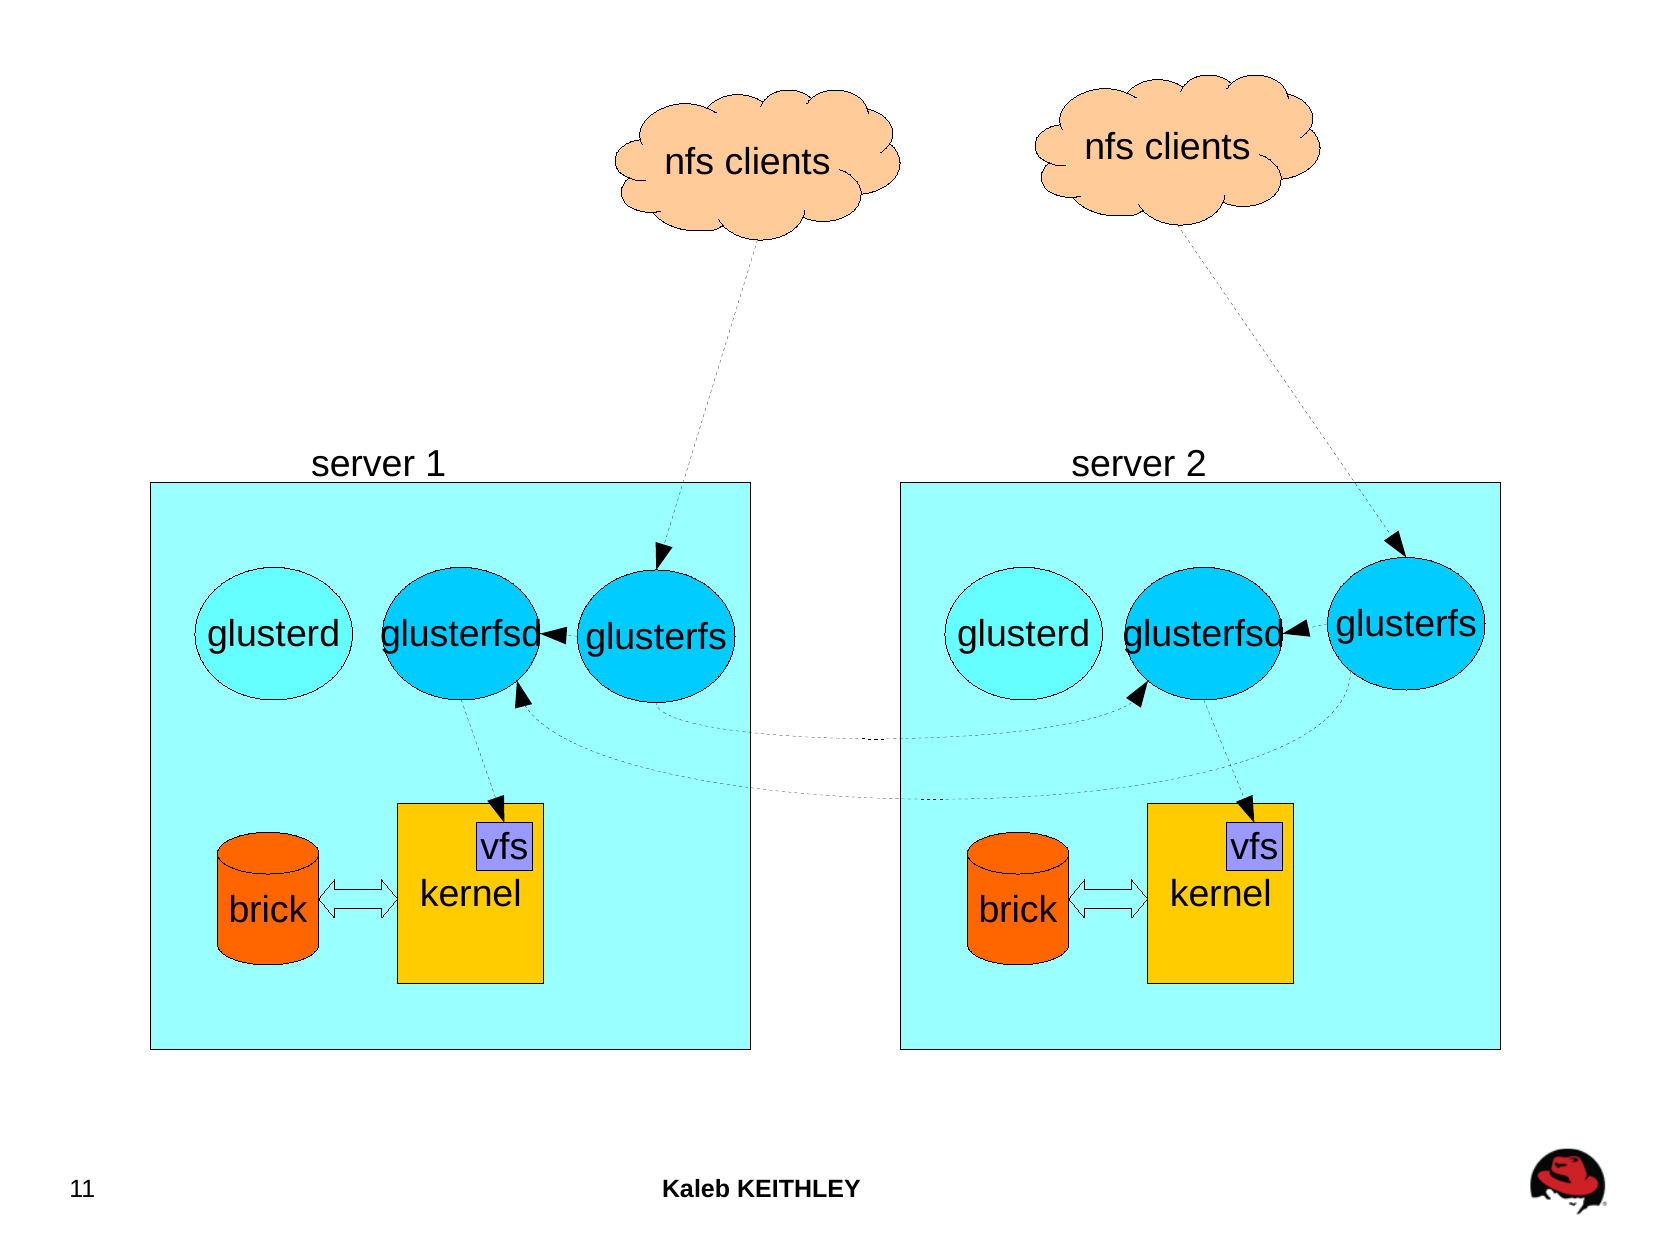

nfs clients
nfs clients
server 1
 server 2
glusterfs
glusterd
glusterfsd
glusterd
glusterfsd
glusterfs
kernel
kernel
vfs
vfs
brick
brick